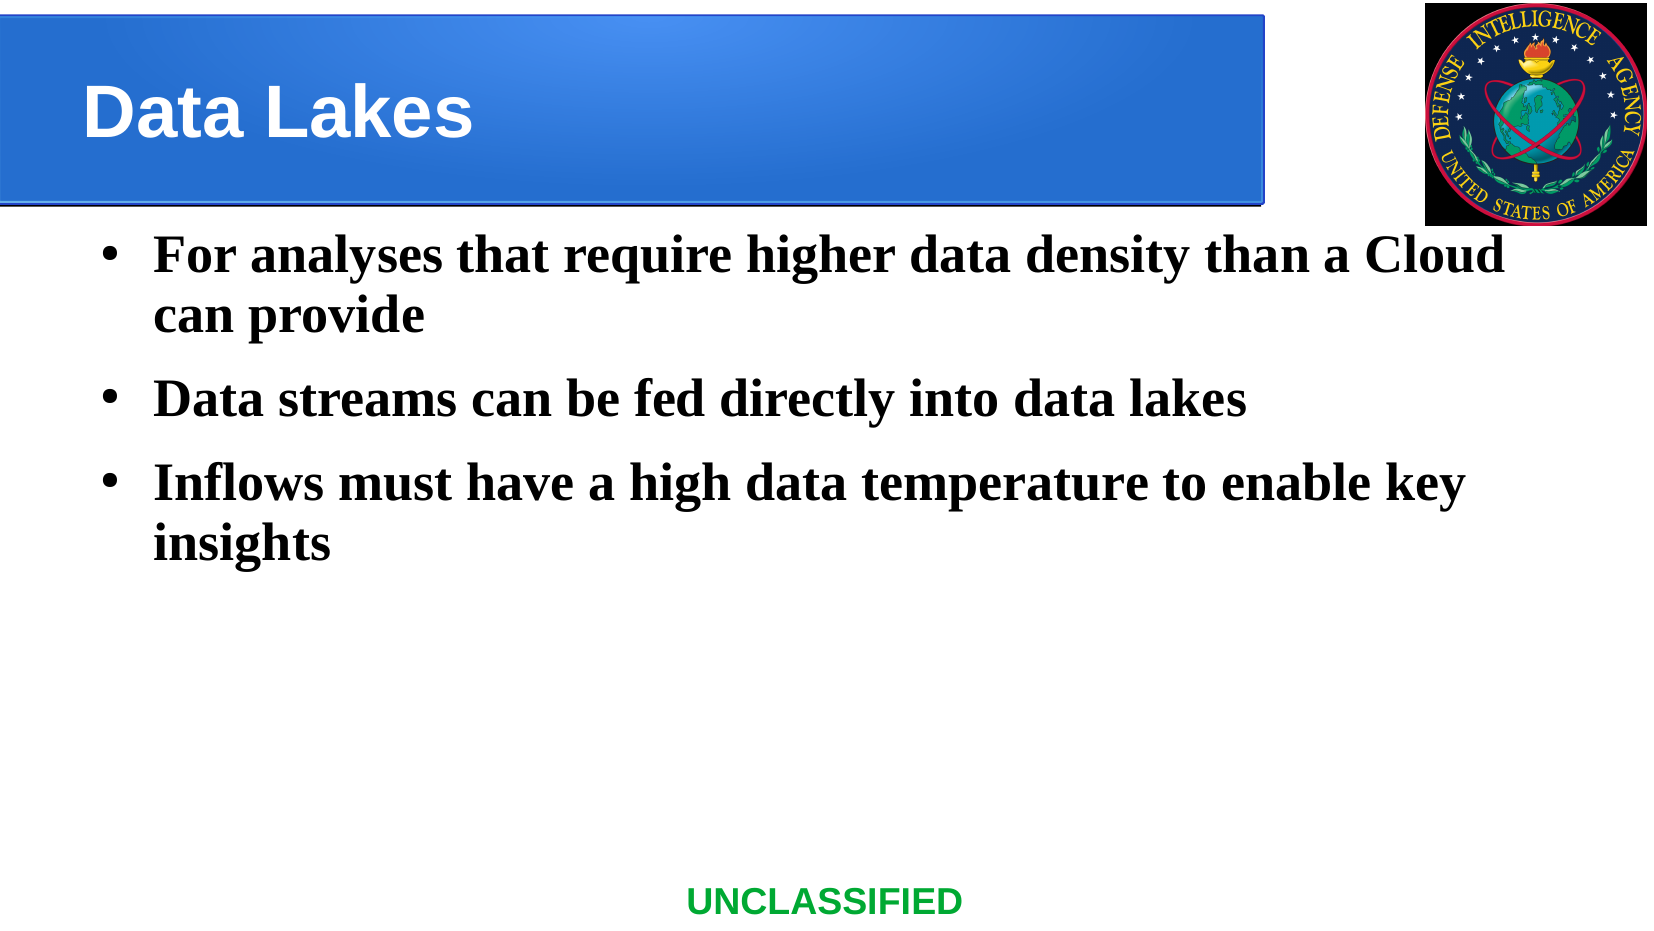

# Data Lakes
For analyses that require higher data density than a Cloud can provide
Data streams can be fed directly into data lakes
Inflows must have a high data temperature to enable key insights
UNCLASSIFIED